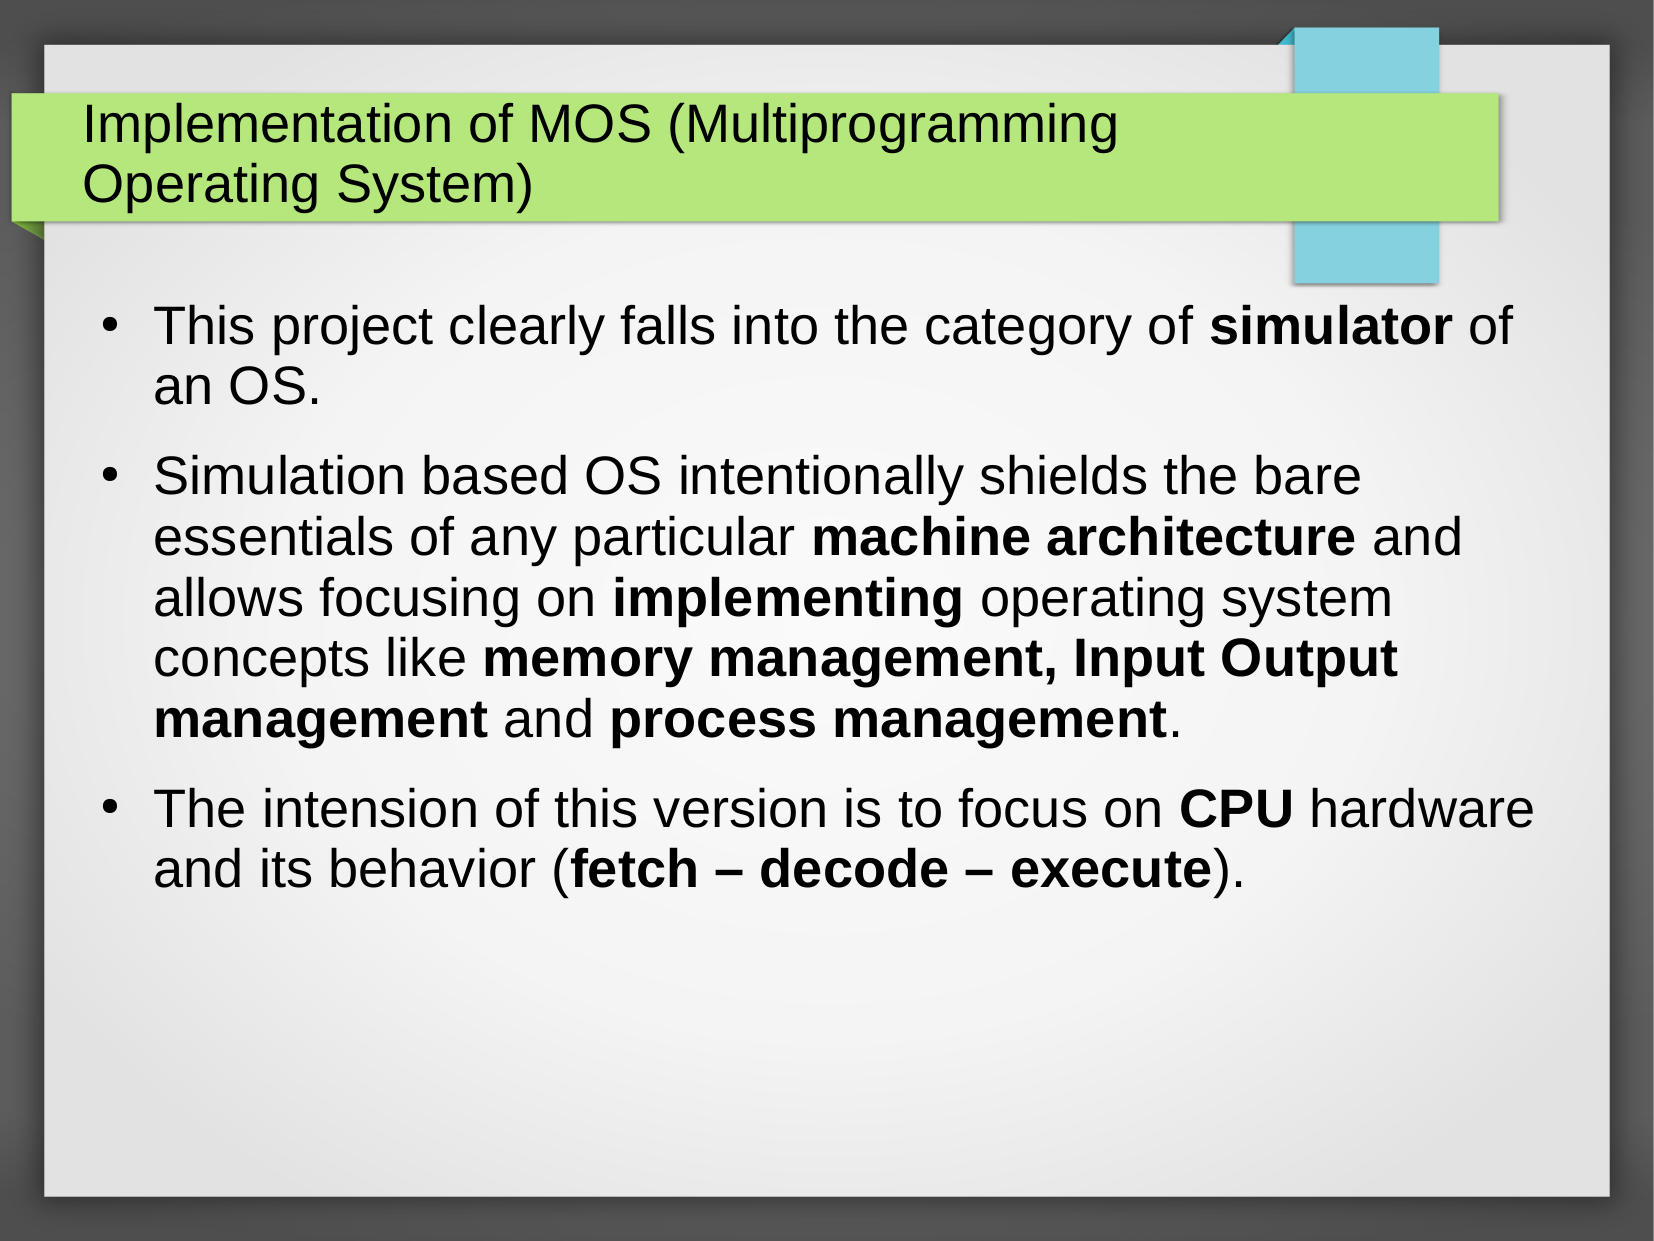

# Implementation of MOS (Multiprogramming Operating System)
This project clearly falls into the category of simulator of an OS.
Simulation based OS intentionally shields the bare essentials of any particular machine architecture and allows focusing on implementing operating system concepts like memory management, Input Output management and process management.
The intension of this version is to focus on CPU hardware and its behavior (fetch – decode – execute).